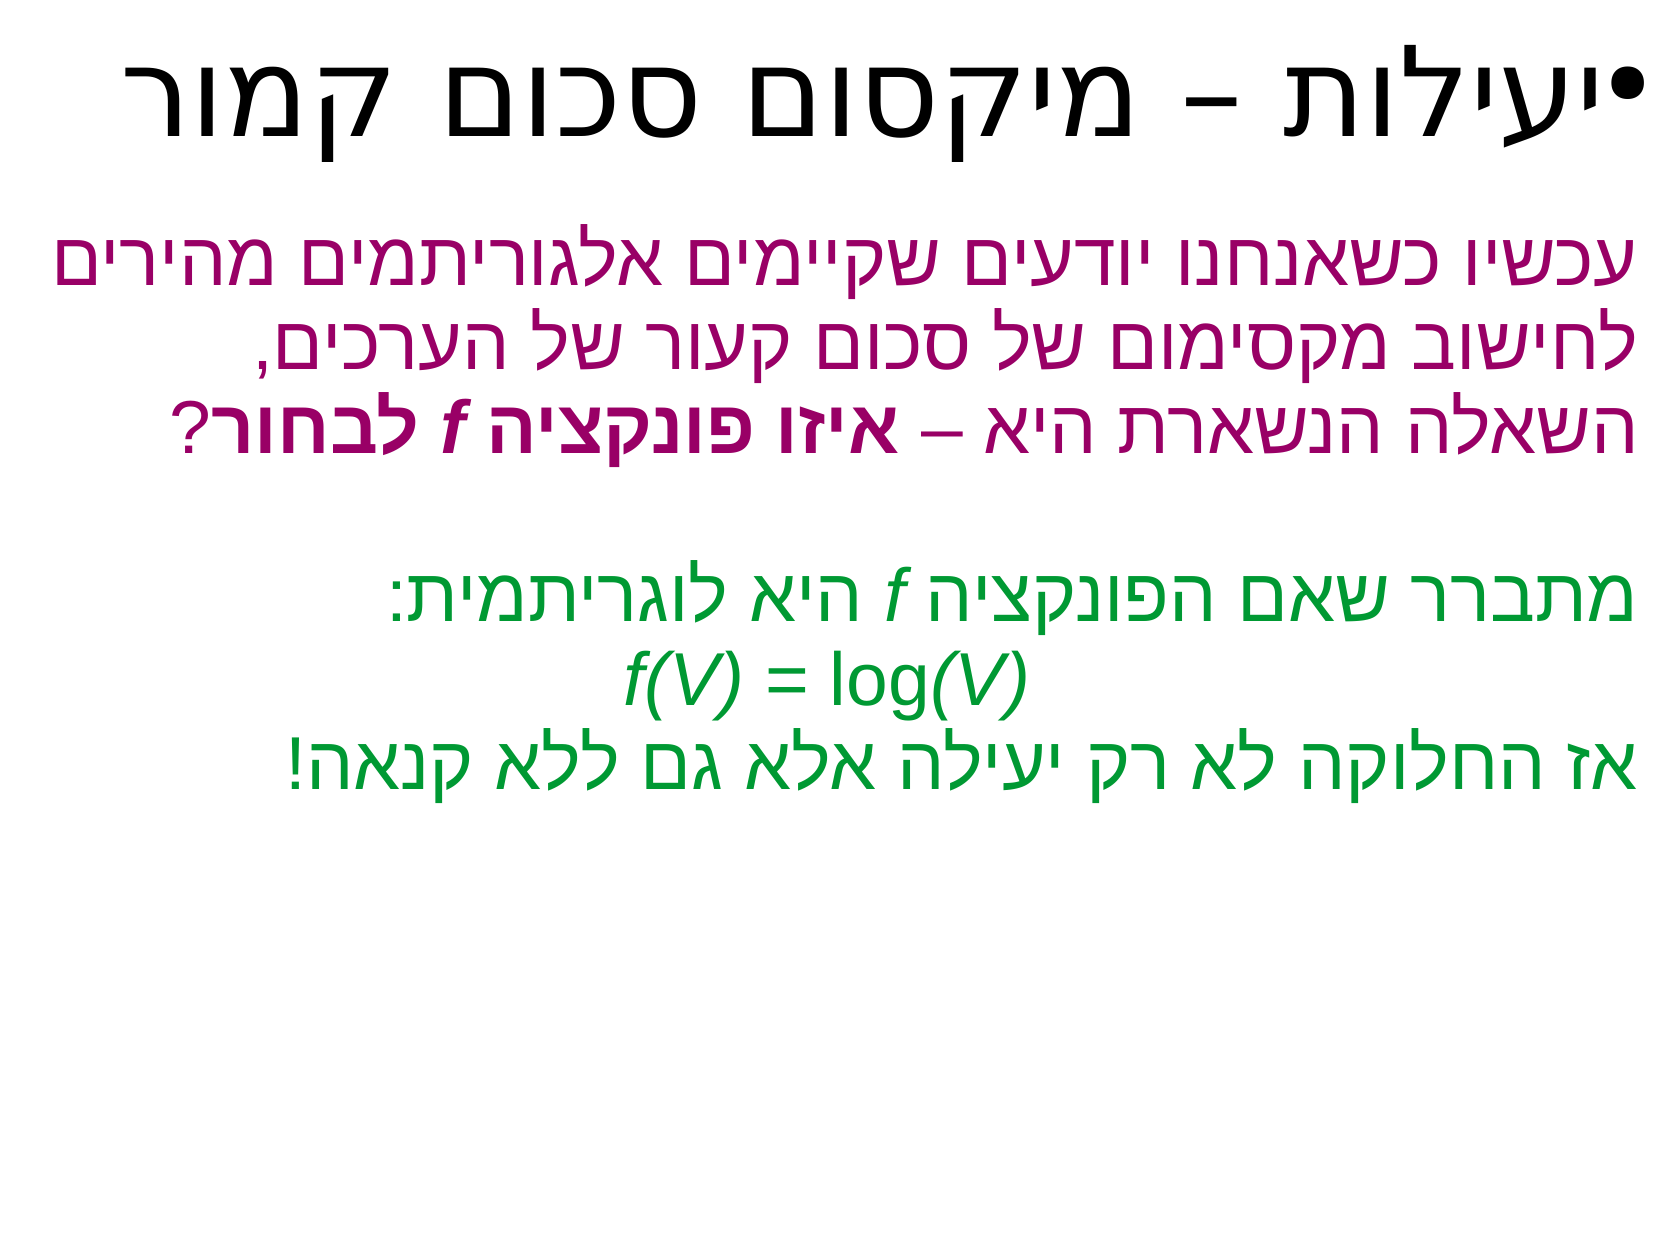

# יעילות – מיקסום סכום קמור
עכשיו כשאנחנו יודעים שקיימים אלגוריתמים מהירים לחישוב מקסימום של סכום קעור של הערכים,
השאלה הנשארת היא – איזו פונקציה f לבחור?
מתברר שאם הפונקציה f היא לוגריתמית:
f(V) = log(V)
אז החלוקה לא רק יעילה אלא גם ללא קנאה!